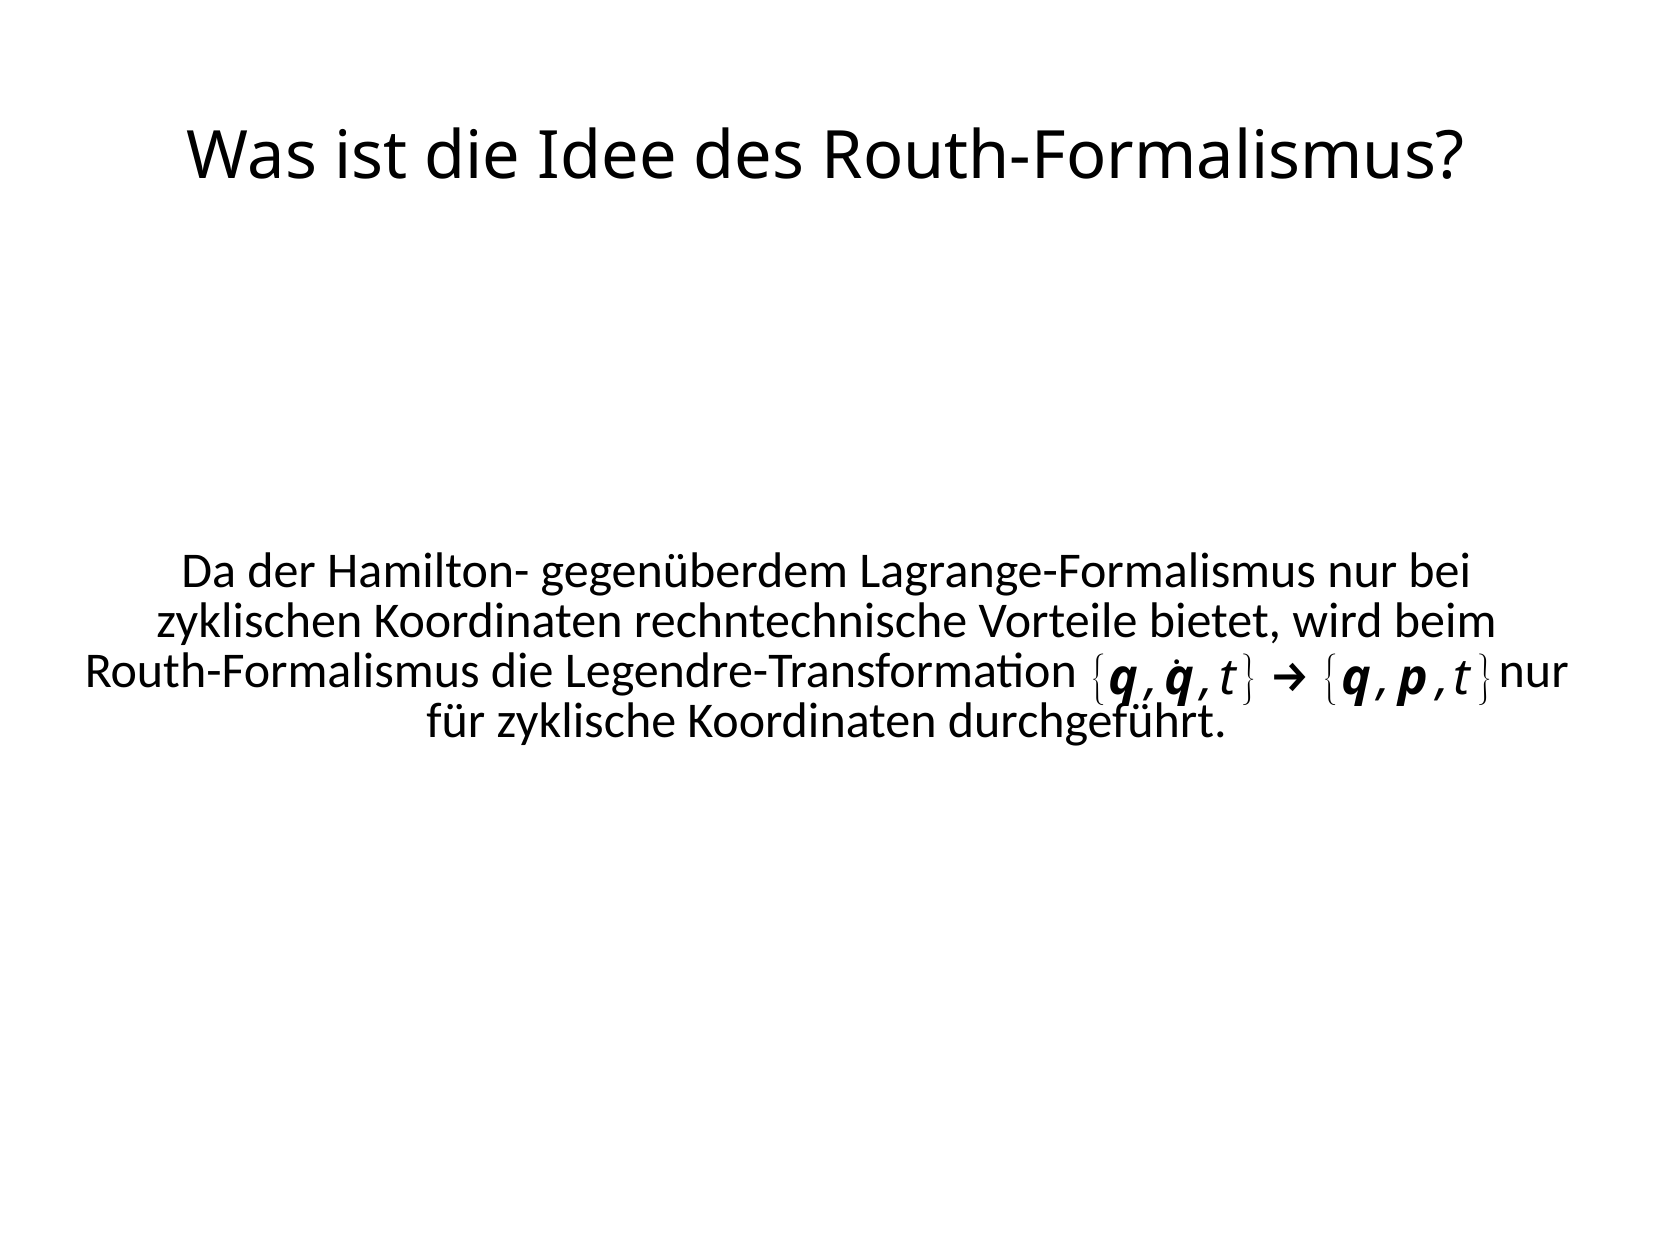

# Was ist die Idee des Routh-Formalismus?
Da der Hamilton- gegenüberdem Lagrange-Formalismus nur bei zyklischen Koordinaten rechntechnische Vorteile bietet, wird beim Routh-Formalismus die Legendre-Transformation						 nur für zyklische Koordinaten durchgeführt.